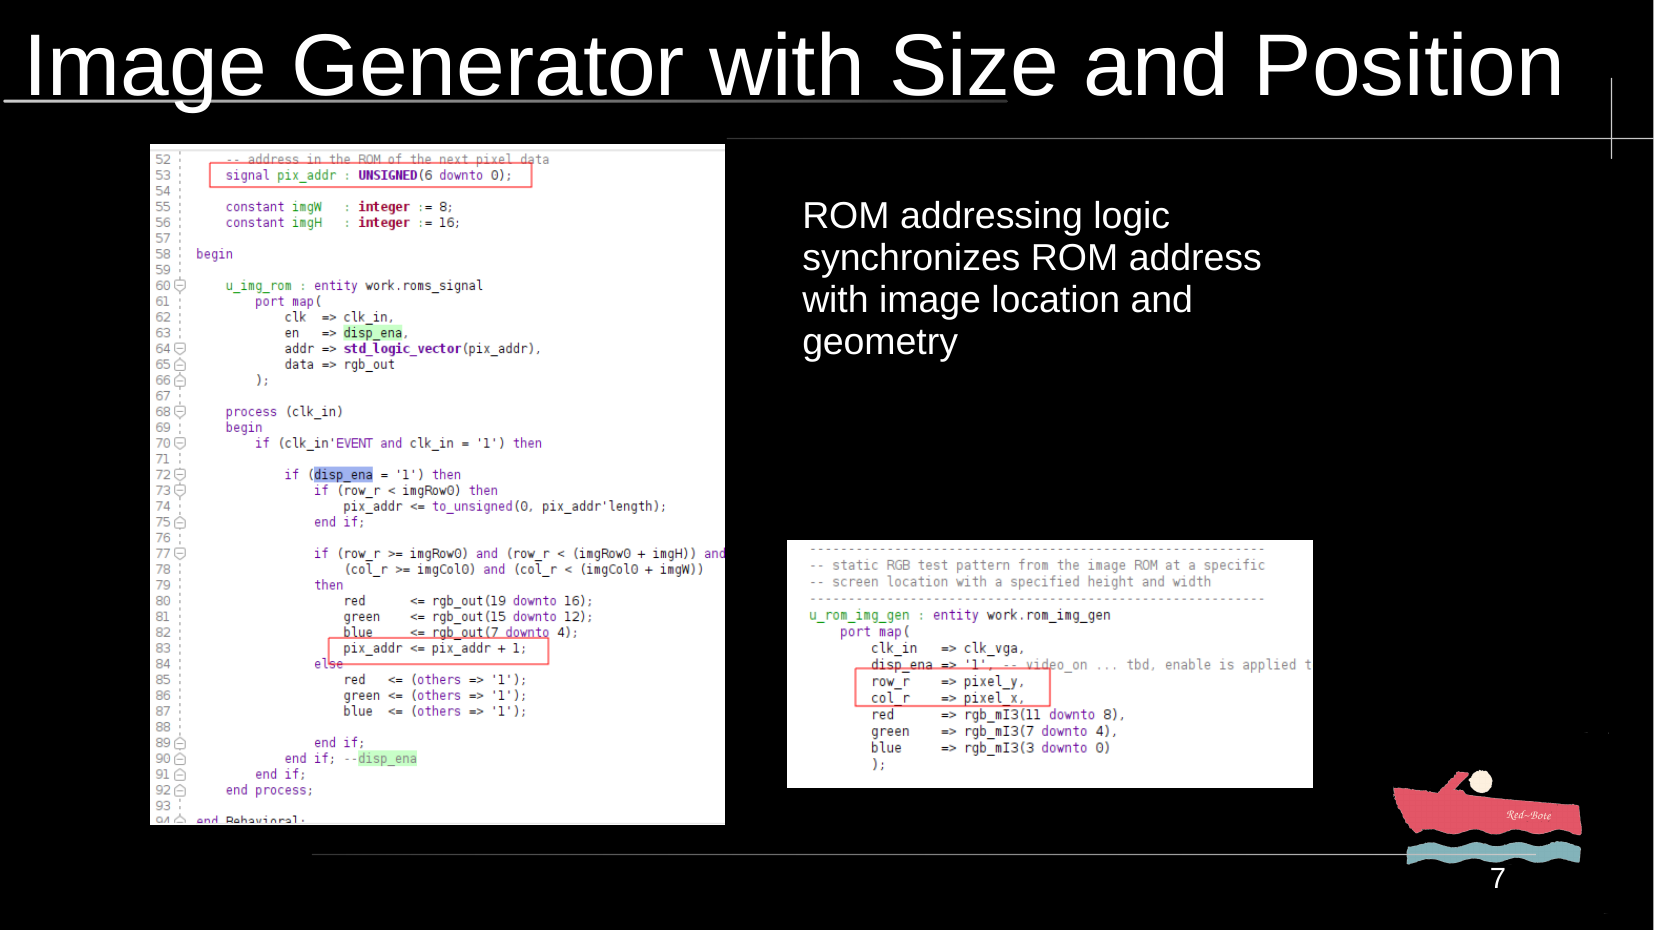

# Image Generator with Size and Position
ROM addressing logic synchronizes ROM address with image location and geometry
7